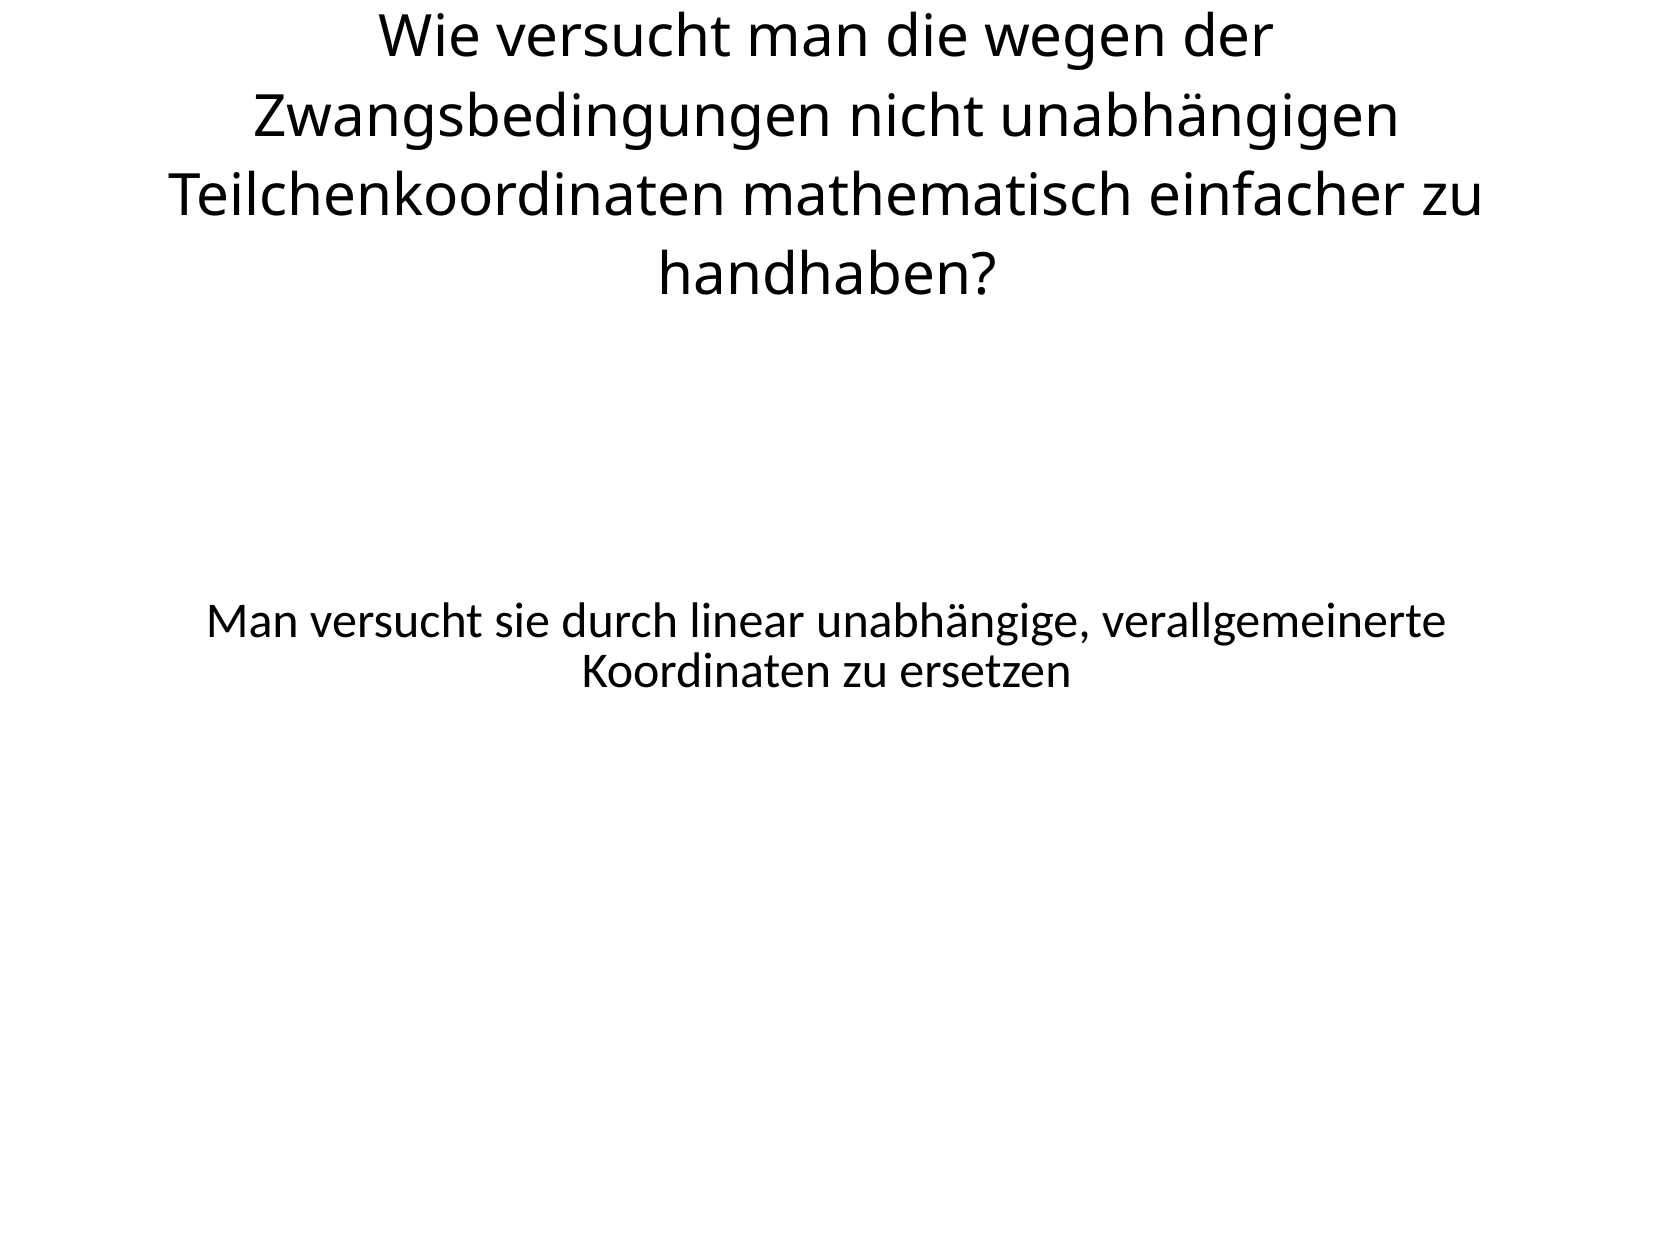

# Wie versucht man die wegen der Zwangsbedingungen nicht unabhängigen Teilchenkoordinaten mathematisch einfacher zu handhaben?
Man versucht sie durch linear unabhängige, verallgemeinerte Koordinaten zu ersetzen